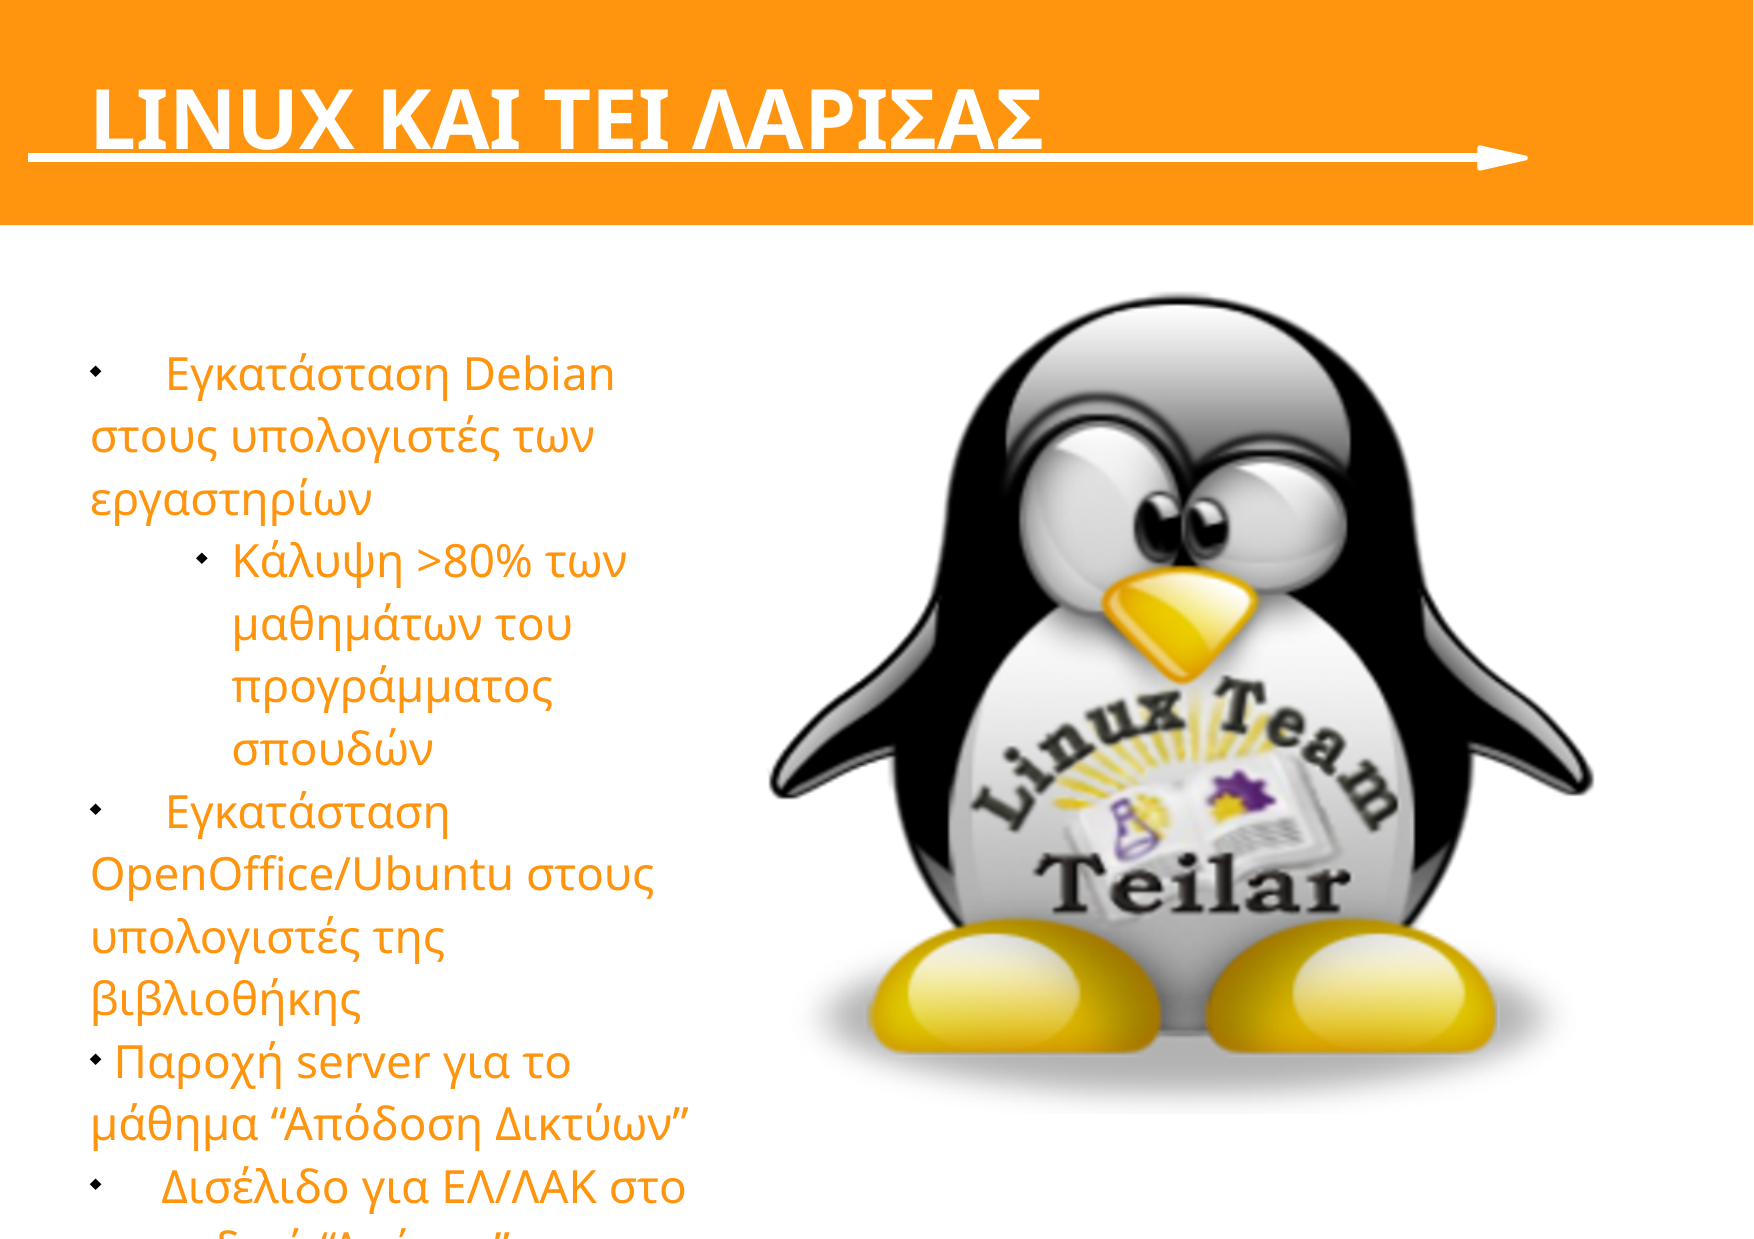

LINUX ΚΑΙ ΤΕΙ ΛΑΡΙΣΑΣ
	Εγκατάσταση Debian στους υπολογιστές των εργαστηρίων
Κάλυψη >80% των μαθημάτων του προγράμματος σπουδών
 	Εγκατάσταση OpenOffice/Ubuntu στους υπολογιστές της βιβλιοθήκης
 Παροχή server για το μάθημα “Απόδοση Δικτύων”
 Δισέλιδο για ΕΛ/ΛΑΚ στο περιοδικό “Δρόμος”